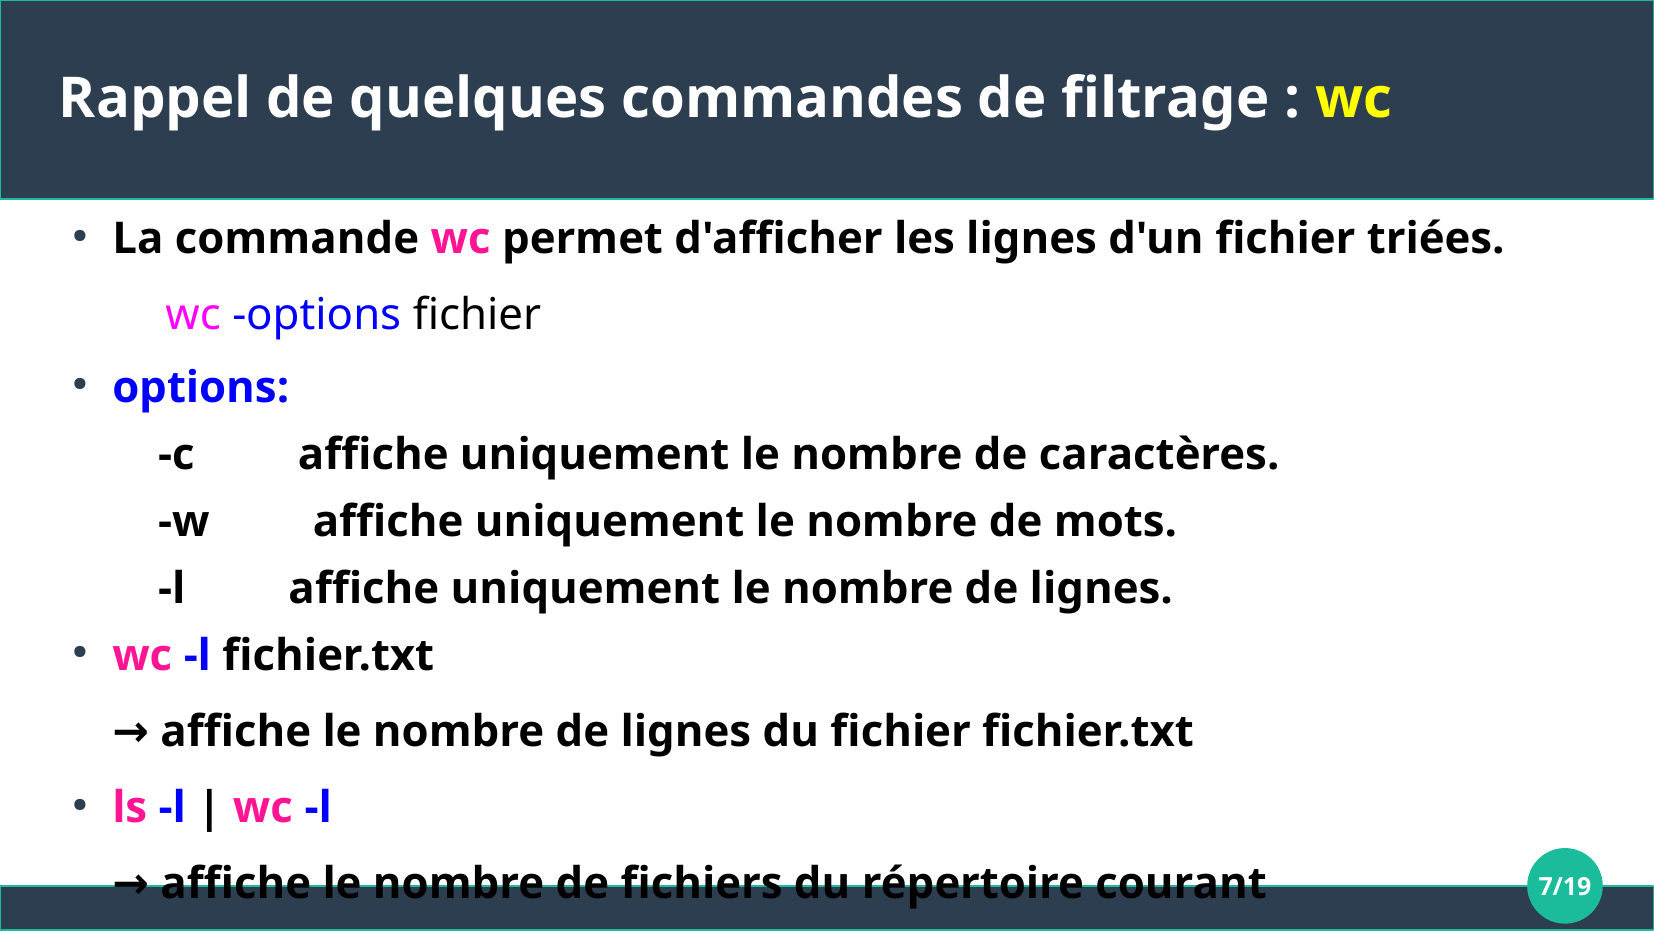

# Rappel de quelques commandes de filtrage : wc
La commande wc permet d'afficher les lignes d'un fichier triées.
wc -options fichier
options:
 -c affiche uniquement le nombre de caractères.
 -w affiche uniquement le nombre de mots.
 -l affiche uniquement le nombre de lignes.
wc -l fichier.txt
→ affiche le nombre de lignes du fichier fichier.txt
ls -l | wc -l
→ affiche le nombre de fichiers du répertoire courant
7